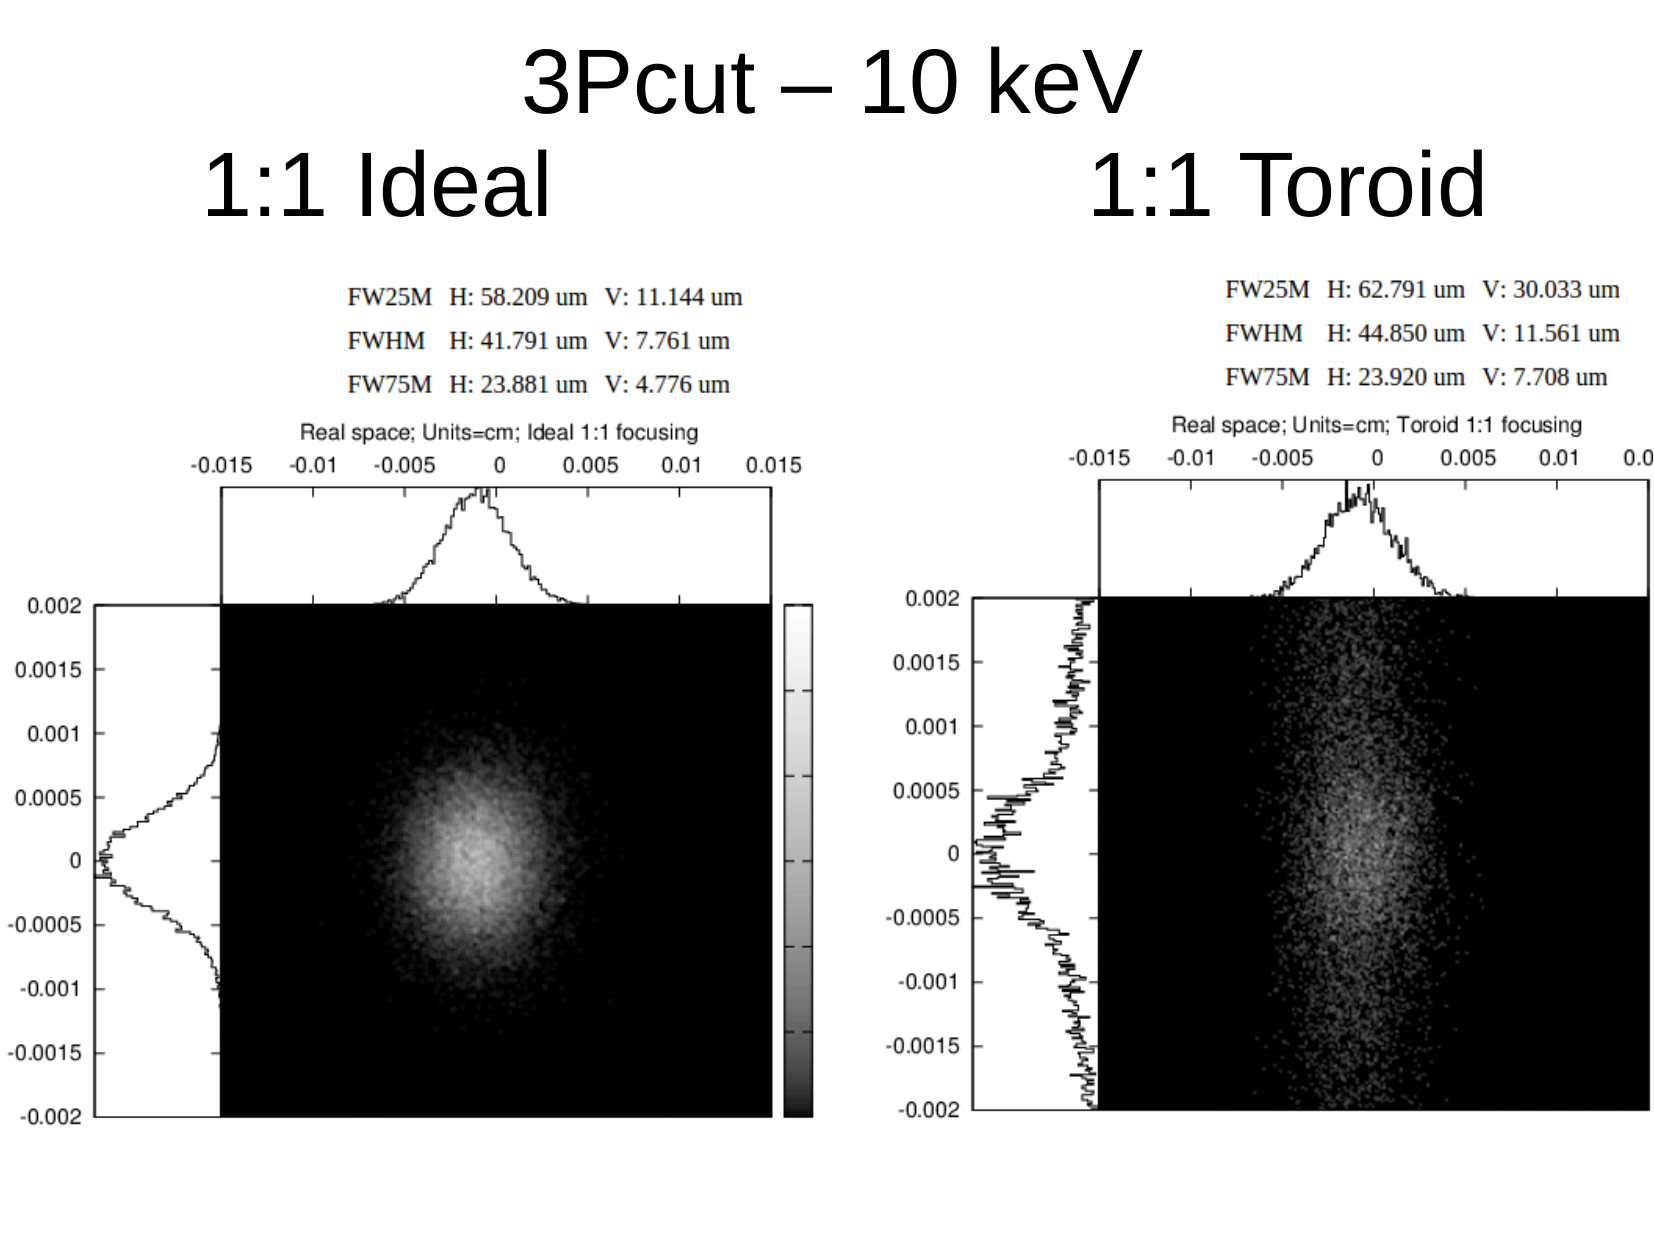

# 3Pcut – 10 keV 1:1 Ideal 1:1 Toroid